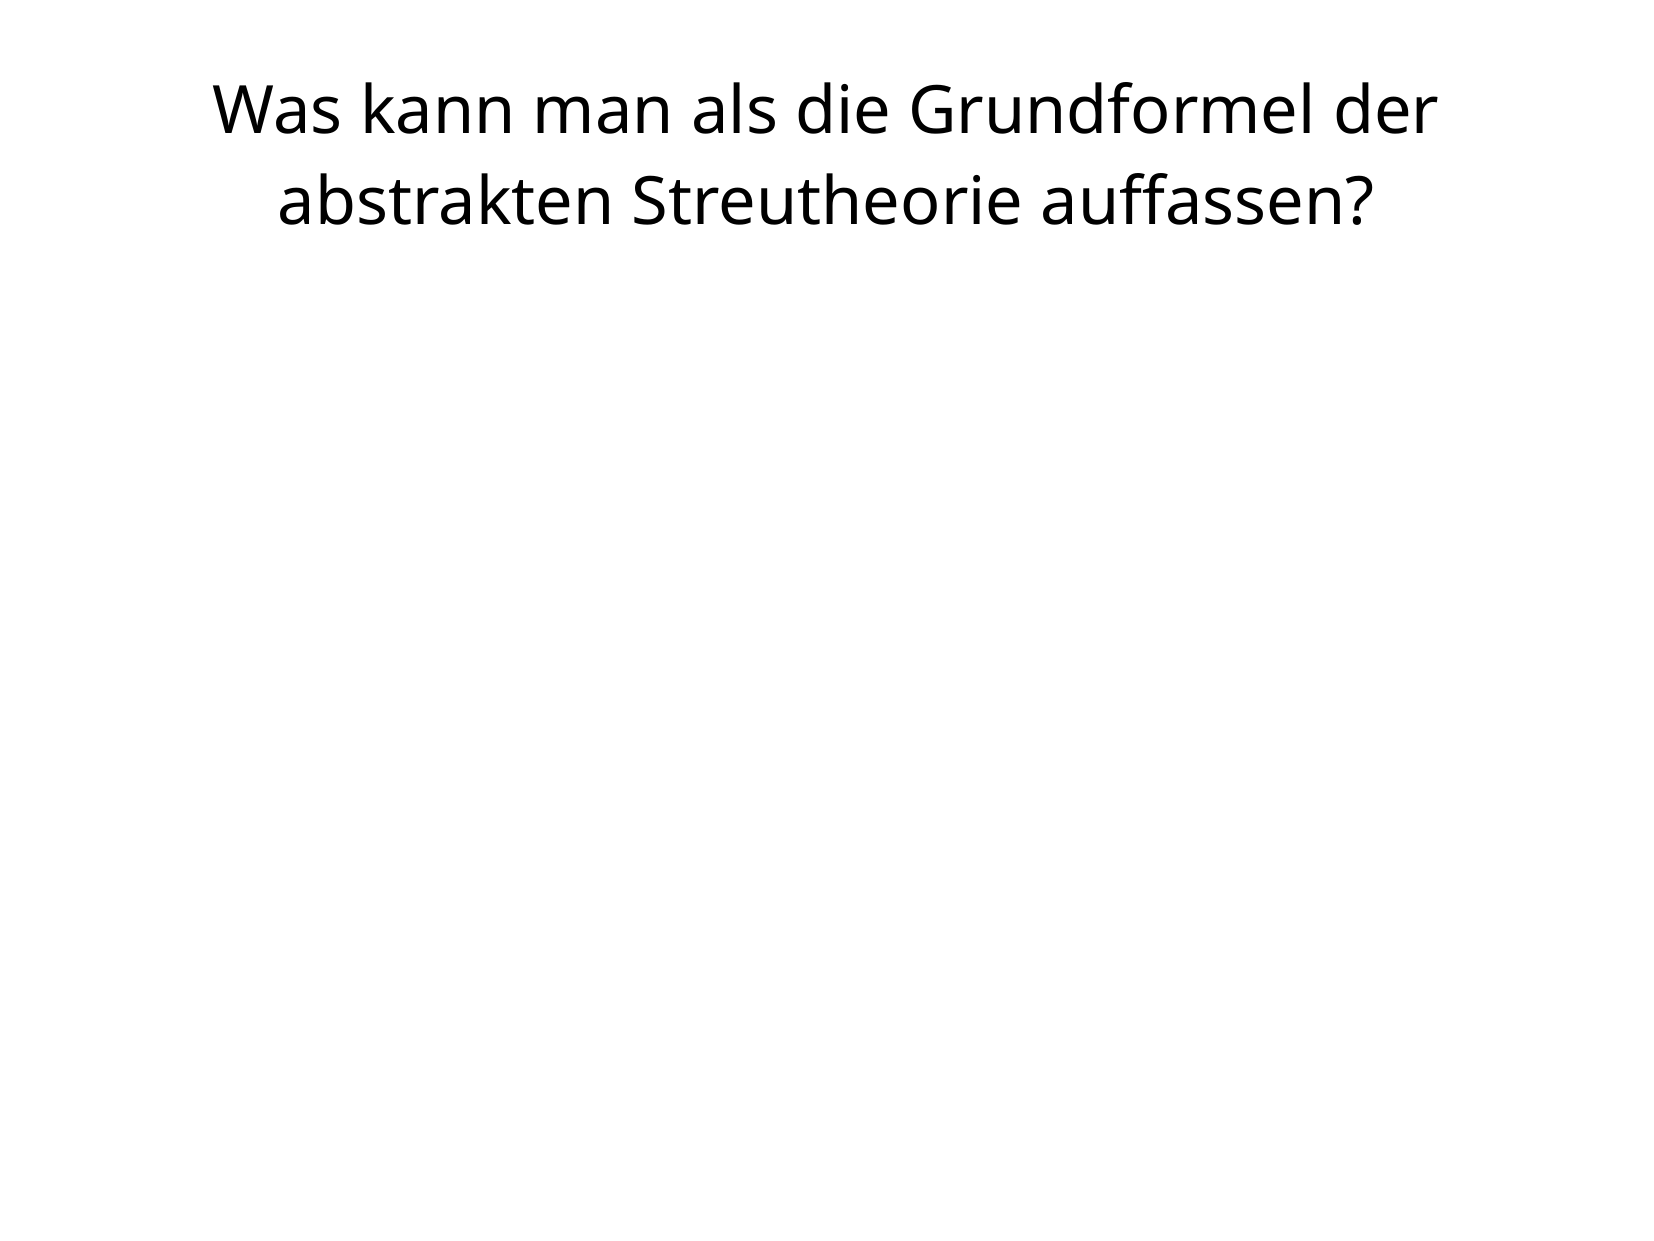

# Was kann man als die Grundformel der abstrakten Streutheorie auffassen?